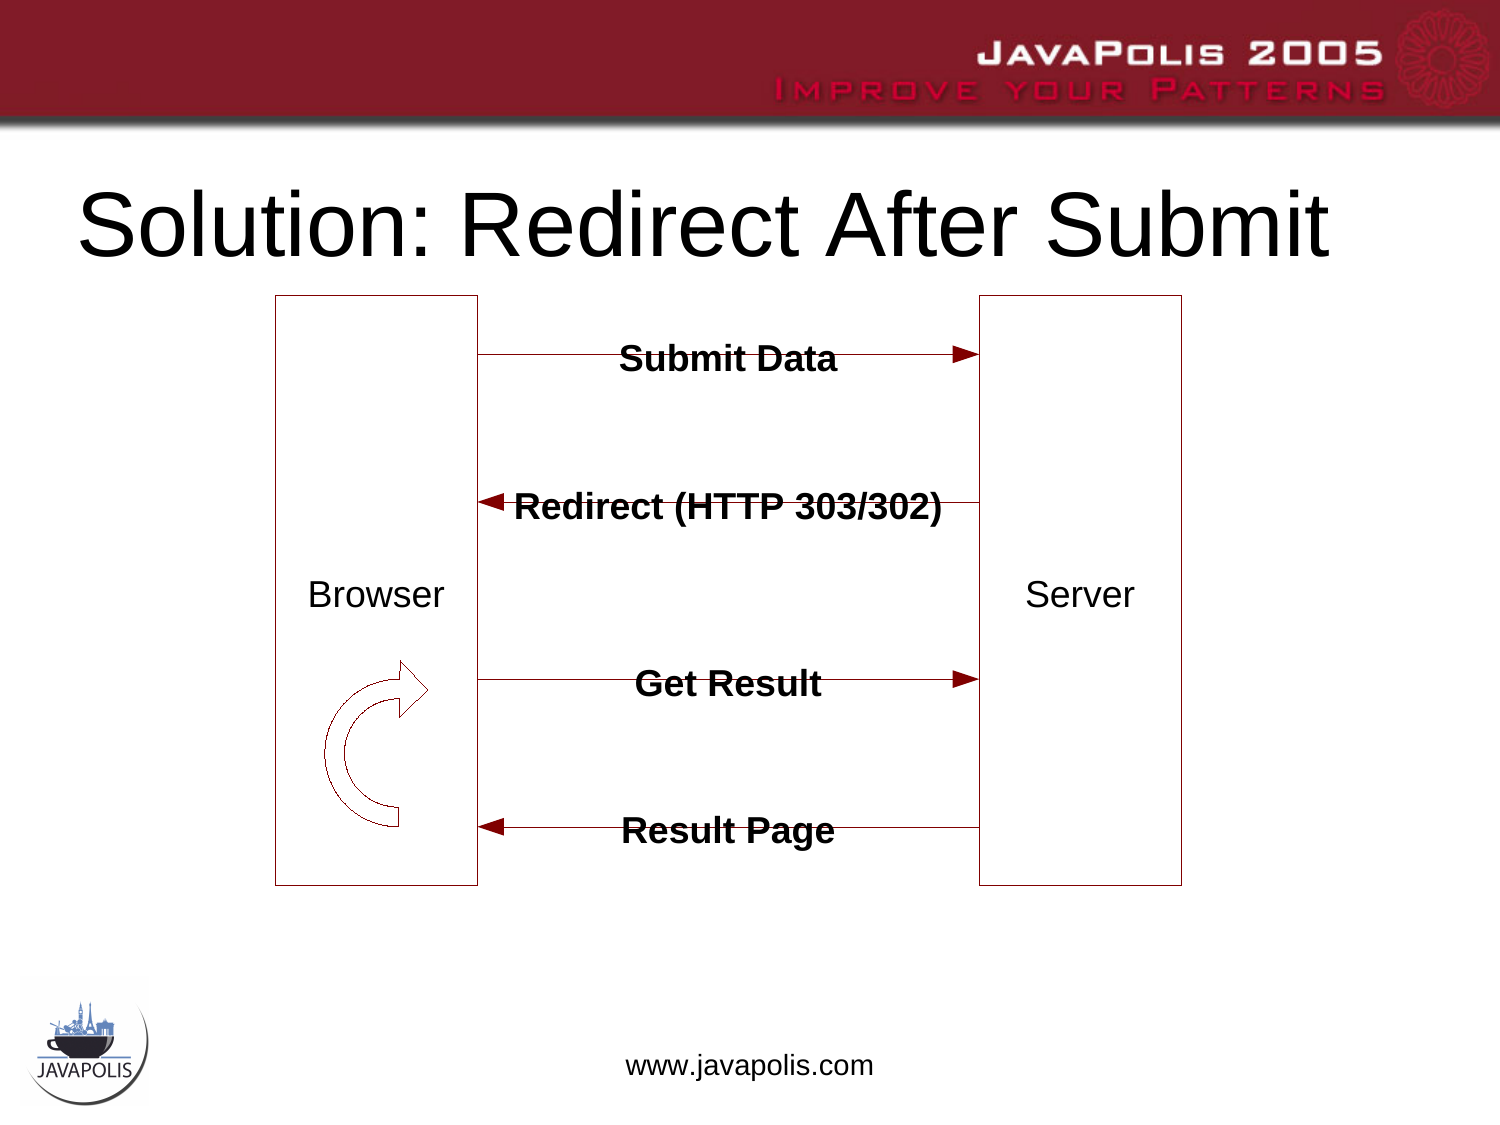

# Solution: Redirect After Submit
Browser
Server
Submit Data
Redirect (HTTP 303/302)
Get Result
Result Page